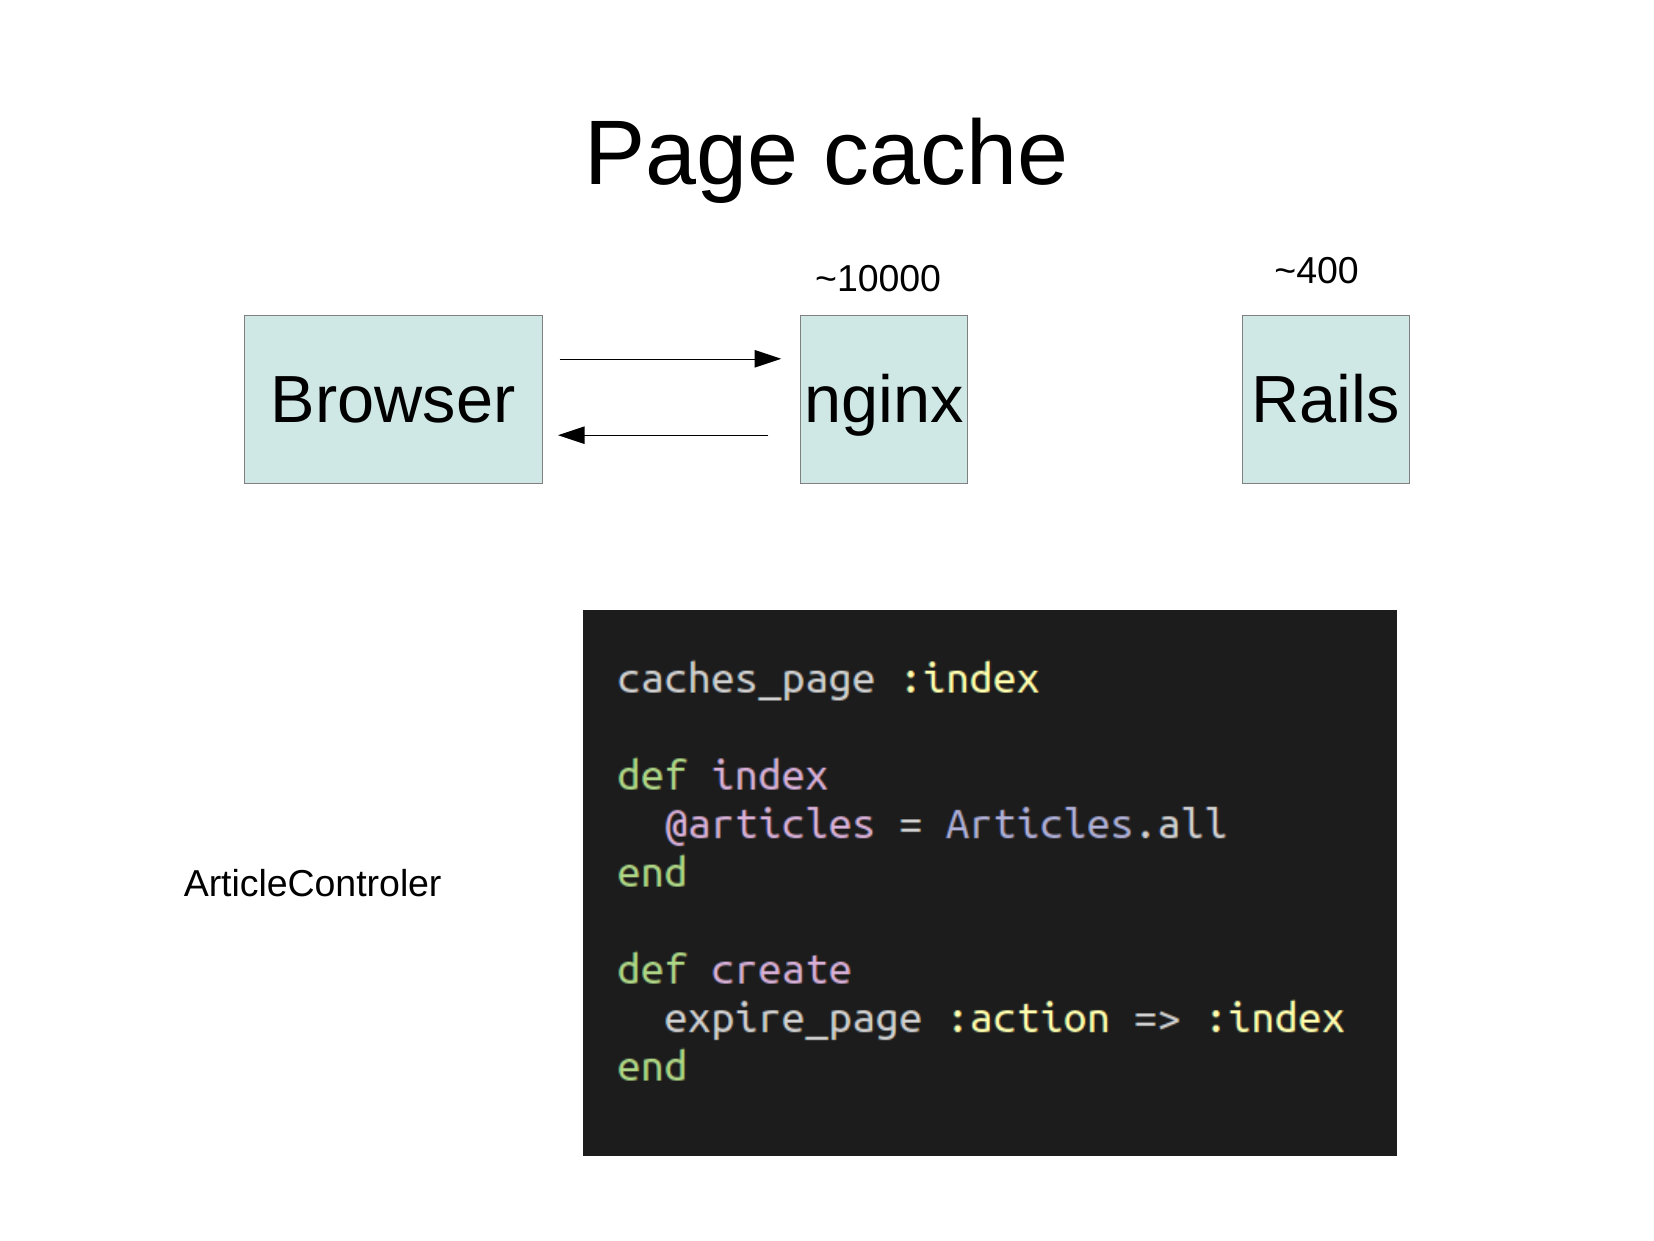

# Page cache
~400
~10000
Browser
nginx
Rails
ArticleControler